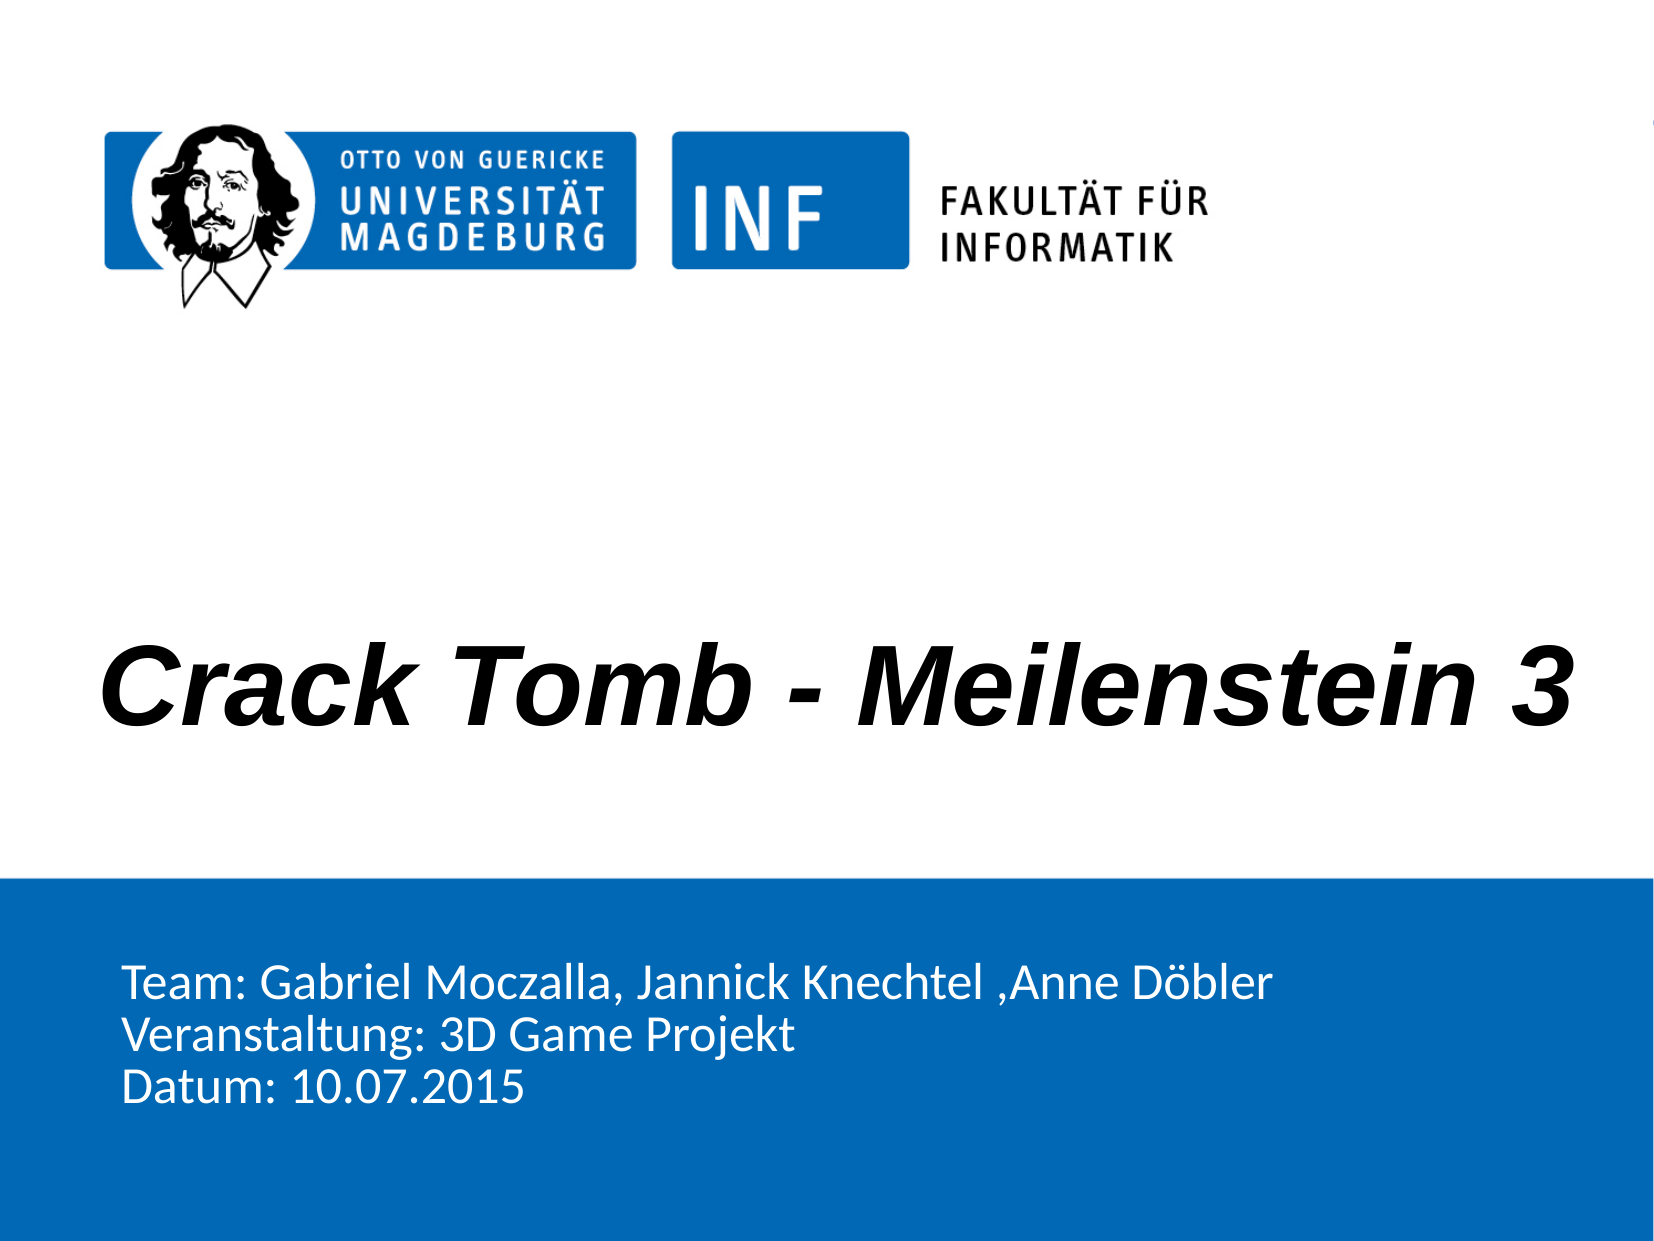

#
Crack Tomb - Meilenstein 3
Team: Gabriel Moczalla, Jannick Knechtel ,Anne Döbler
Veranstaltung: 3D Game Projekt
Datum: 10.07.2015